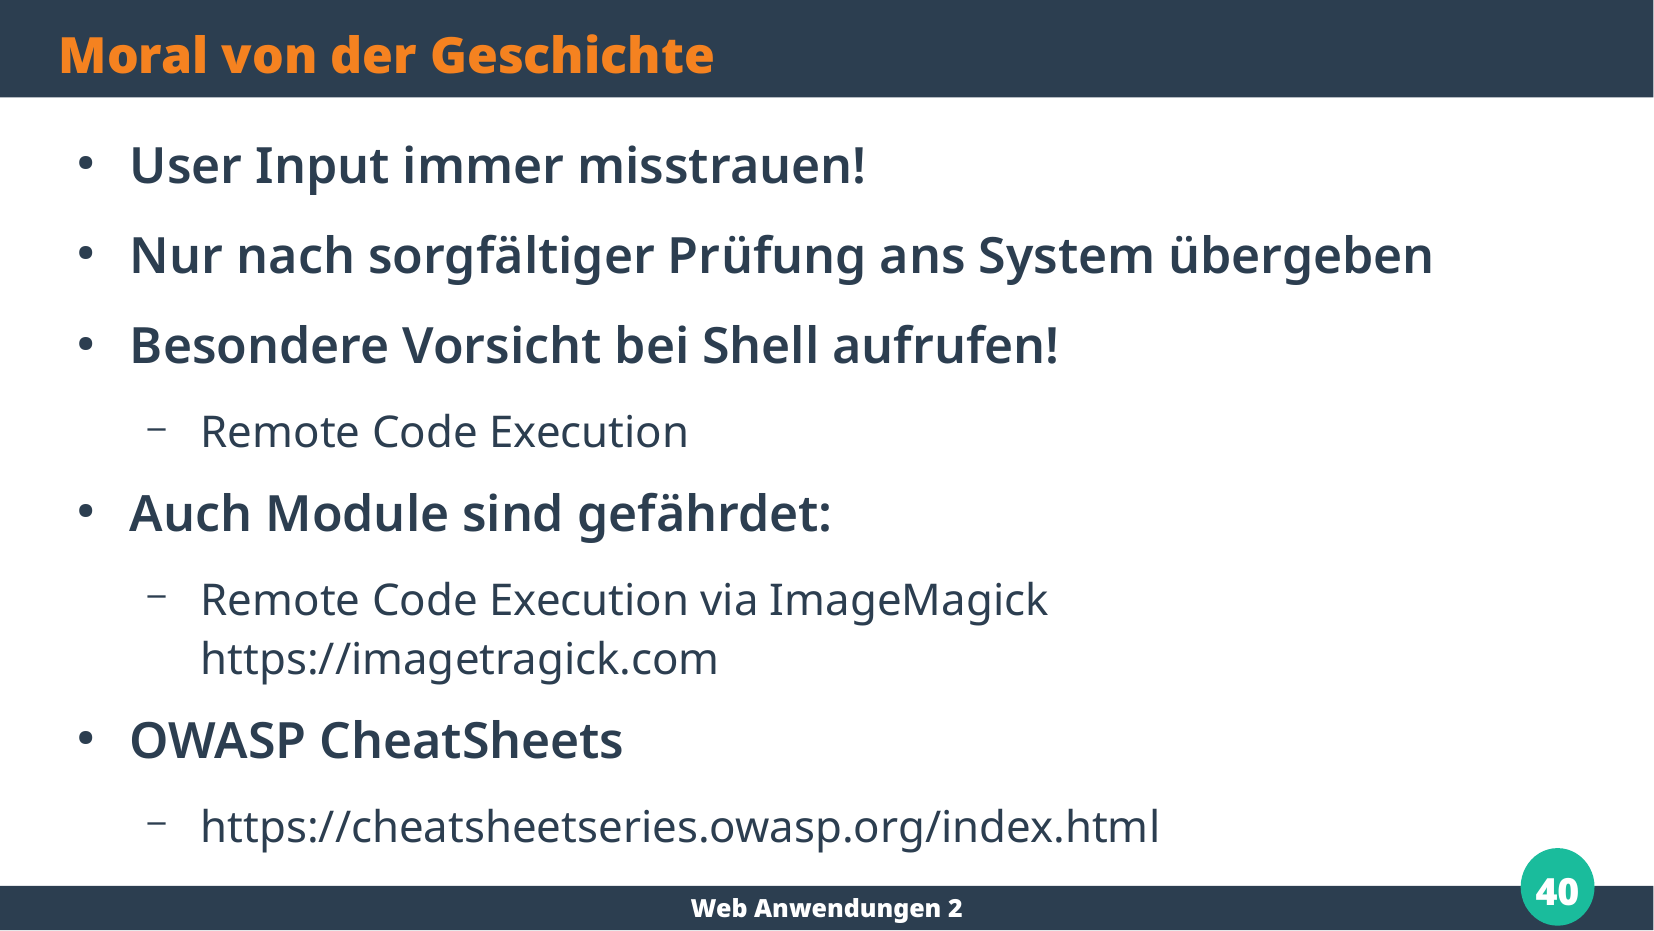

# Moral von der Geschichte
User Input immer misstrauen!
Nur nach sorgfältiger Prüfung ans System übergeben
Besondere Vorsicht bei Shell aufrufen!
Remote Code Execution
Auch Module sind gefährdet:
Remote Code Execution via ImageMagick
https://imagetragick.com
OWASP CheatSheets
https://cheatsheetseries.owasp.org/index.html
40